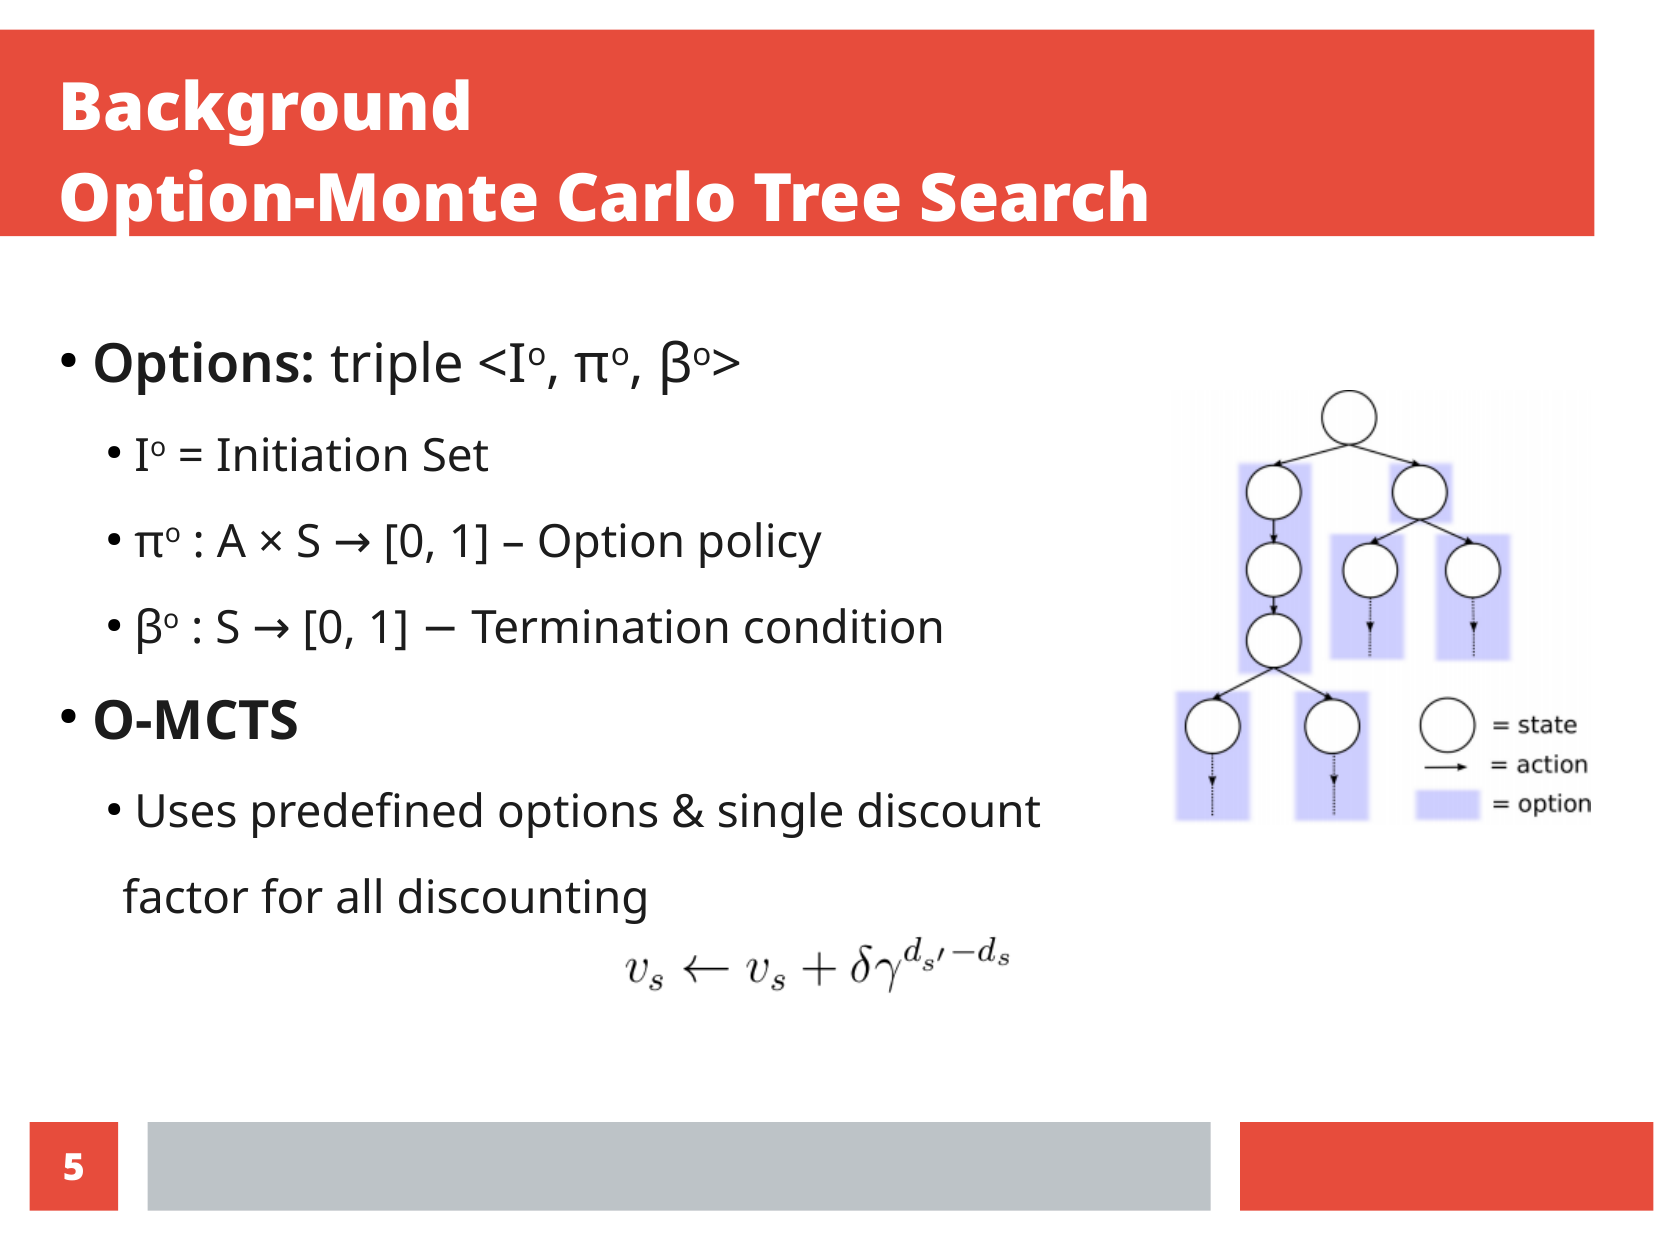

# Background Option-Monte Carlo Tree Search
 Options: triple <Io, πo, βo>
 Io = Initiation Set
 πo : A × S → [0, 1] – Option policy
 βo : S → [0, 1] − Termination condition
 O-MCTS
 Uses predefined options & single discount
factor for all discounting
5